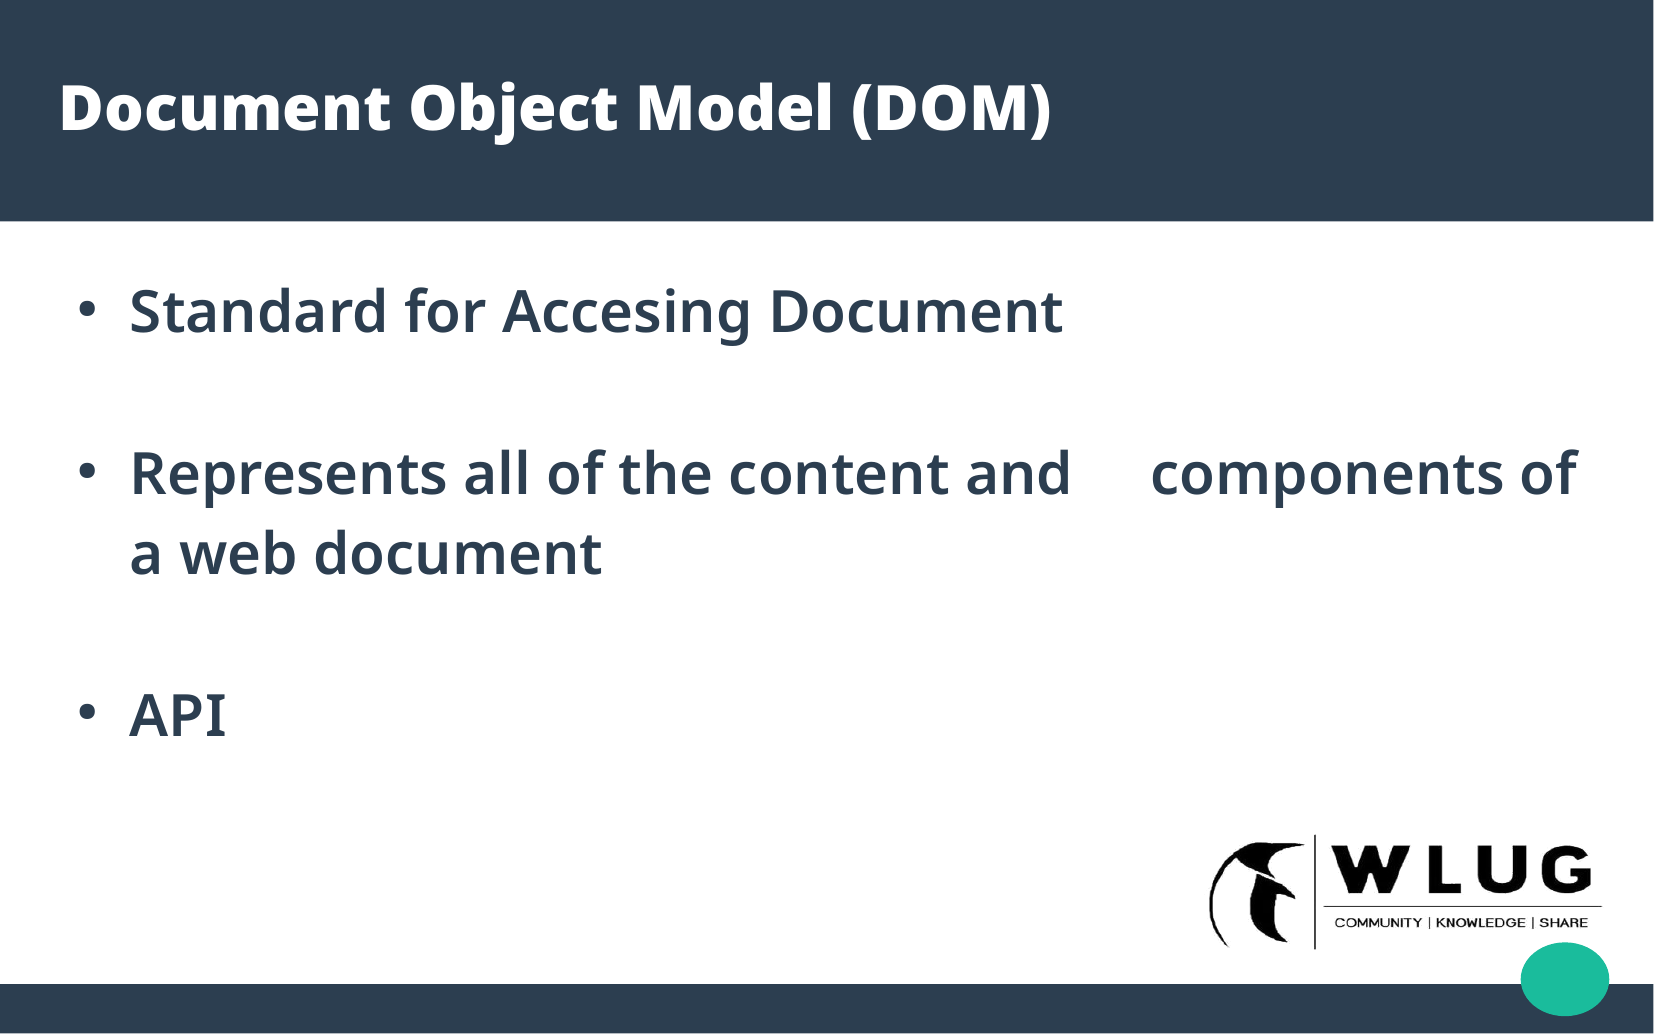

# Document Object Model (DOM)
Standard for Accesing Document
Represents all of the content and 	 components of a web document
API